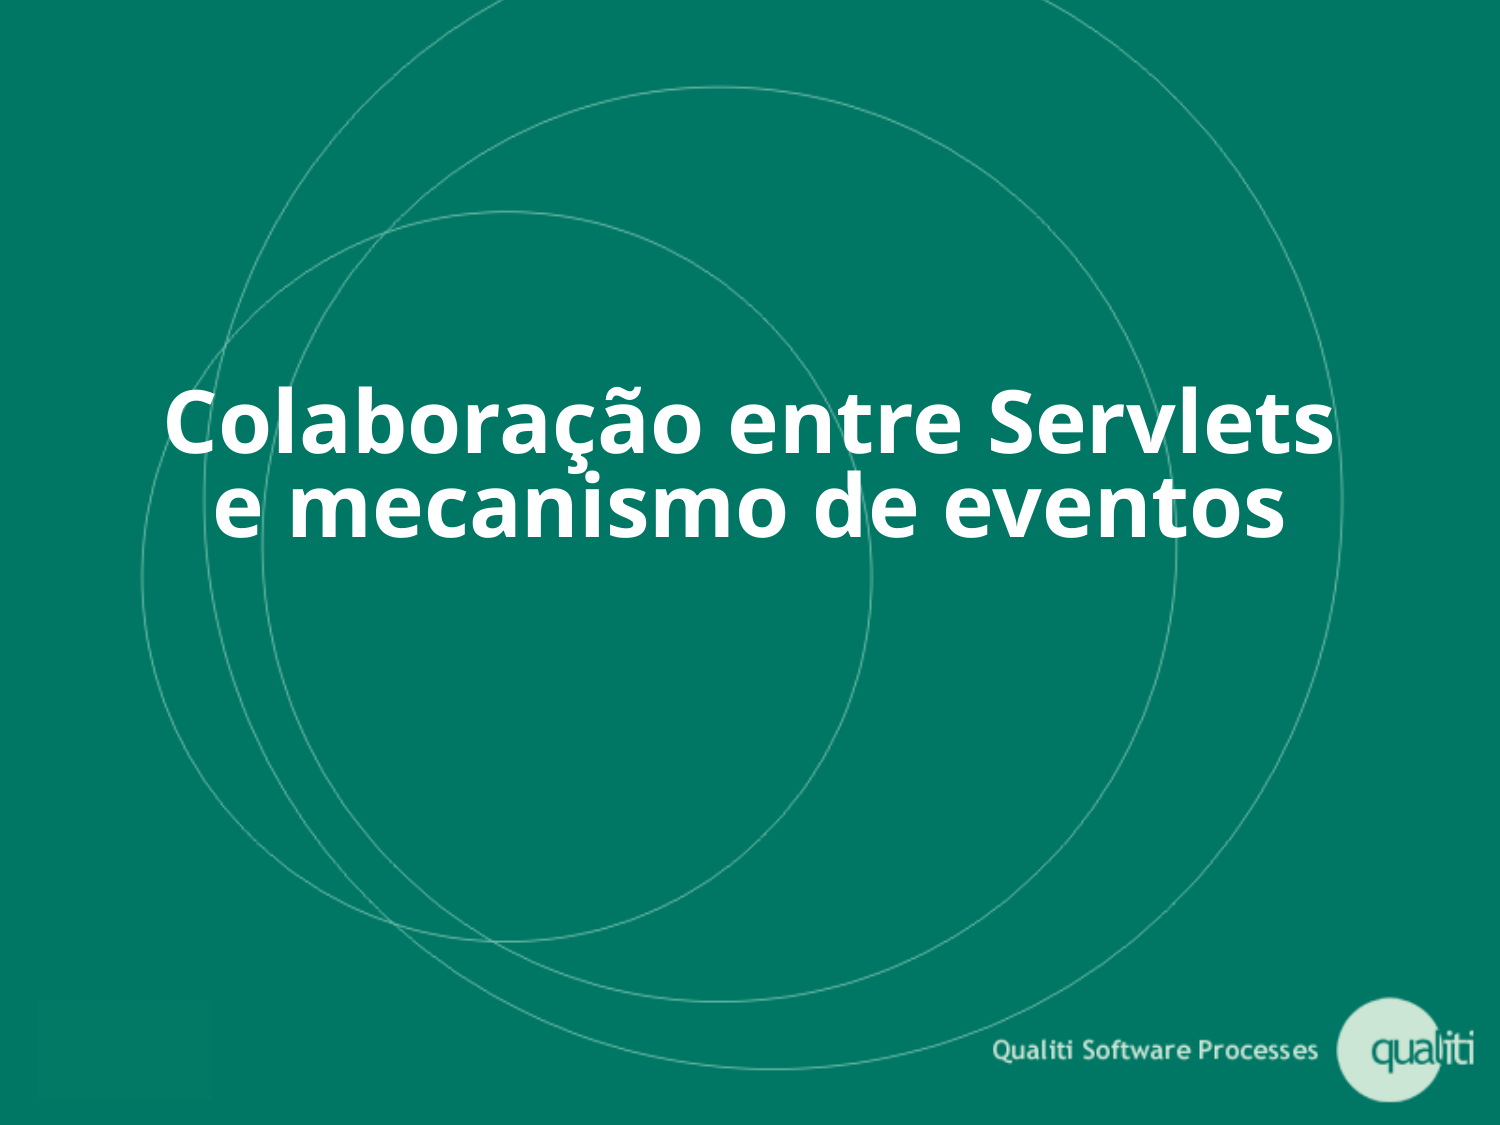

# Colaboração entre Servlets e mecanismo de eventos